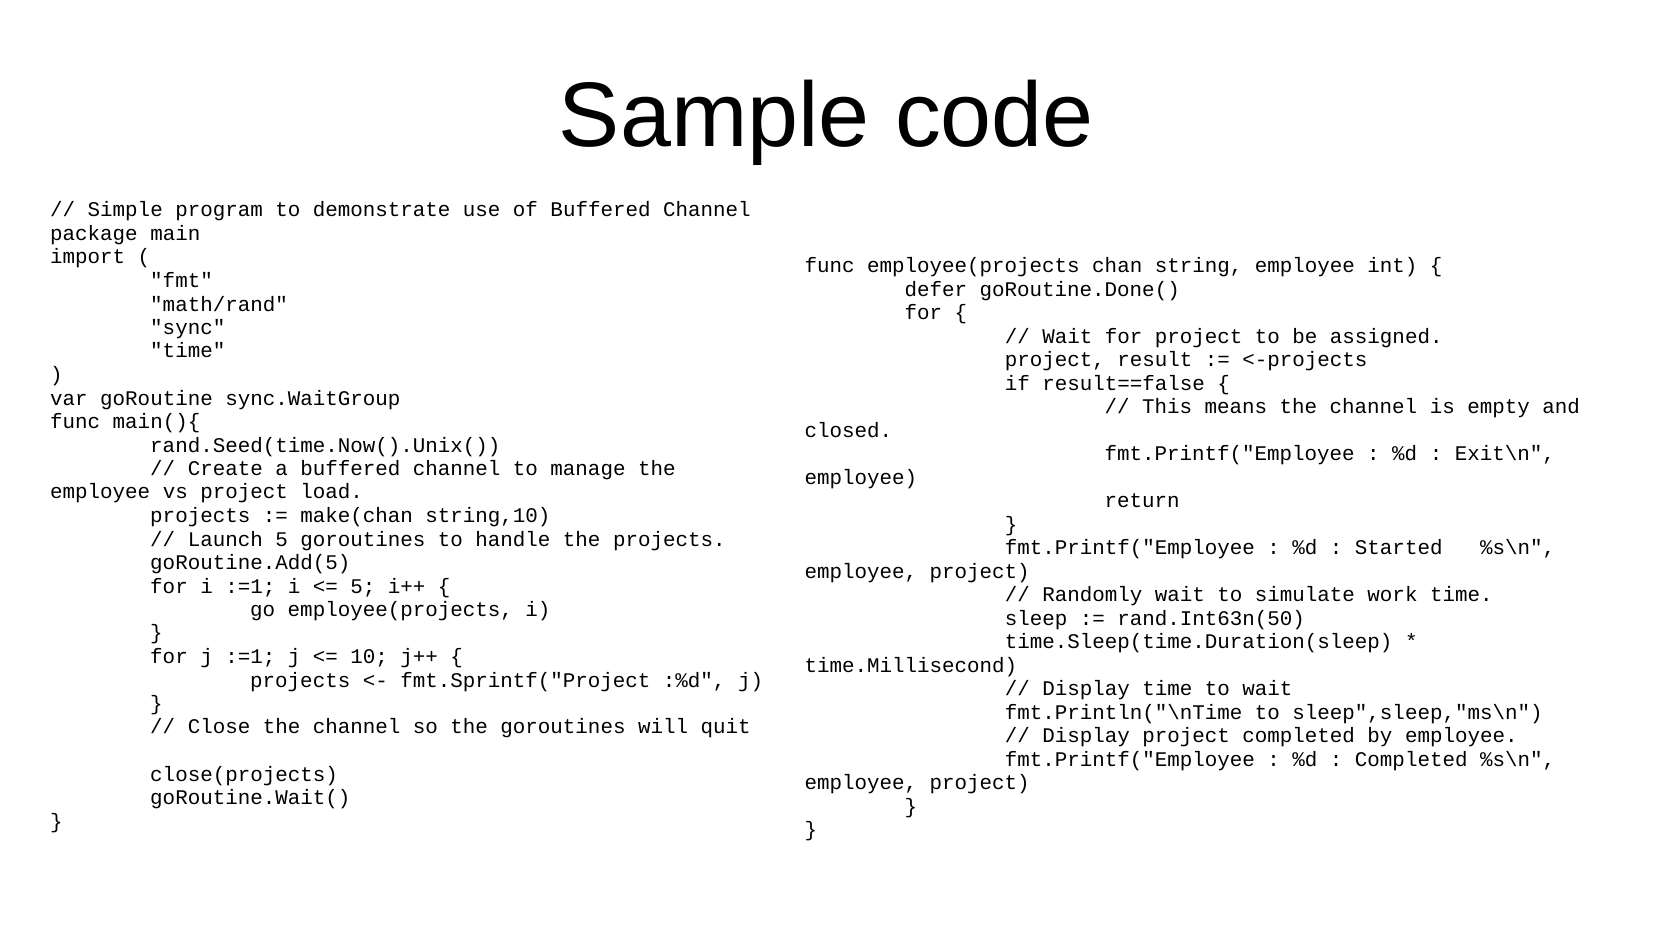

# Sample code
// Simple program to demonstrate use of Buffered Channel
package main
import (
 "fmt"
 "math/rand"
 "sync"
 "time"
)
var goRoutine sync.WaitGroup
func main(){
 rand.Seed(time.Now().Unix())
 // Create a buffered channel to manage the employee vs project load.
 projects := make(chan string,10)
 // Launch 5 goroutines to handle the projects.
 goRoutine.Add(5)
 for i :=1; i <= 5; i++ {
 go employee(projects, i)
 }
 for j :=1; j <= 10; j++ {
 projects <- fmt.Sprintf("Project :%d", j)
 }
 // Close the channel so the goroutines will quit
 close(projects)
 goRoutine.Wait()
}
func employee(projects chan string, employee int) {
 defer goRoutine.Done()
 for {
 // Wait for project to be assigned.
 project, result := <-projects
 if result==false {
 // This means the channel is empty and closed.
 fmt.Printf("Employee : %d : Exit\n", employee)
 return
 }
 fmt.Printf("Employee : %d : Started %s\n", employee, project)
 // Randomly wait to simulate work time.
 sleep := rand.Int63n(50)
 time.Sleep(time.Duration(sleep) * time.Millisecond)
 // Display time to wait
 fmt.Println("\nTime to sleep",sleep,"ms\n")
 // Display project completed by employee.
 fmt.Printf("Employee : %d : Completed %s\n", employee, project)
 }
}